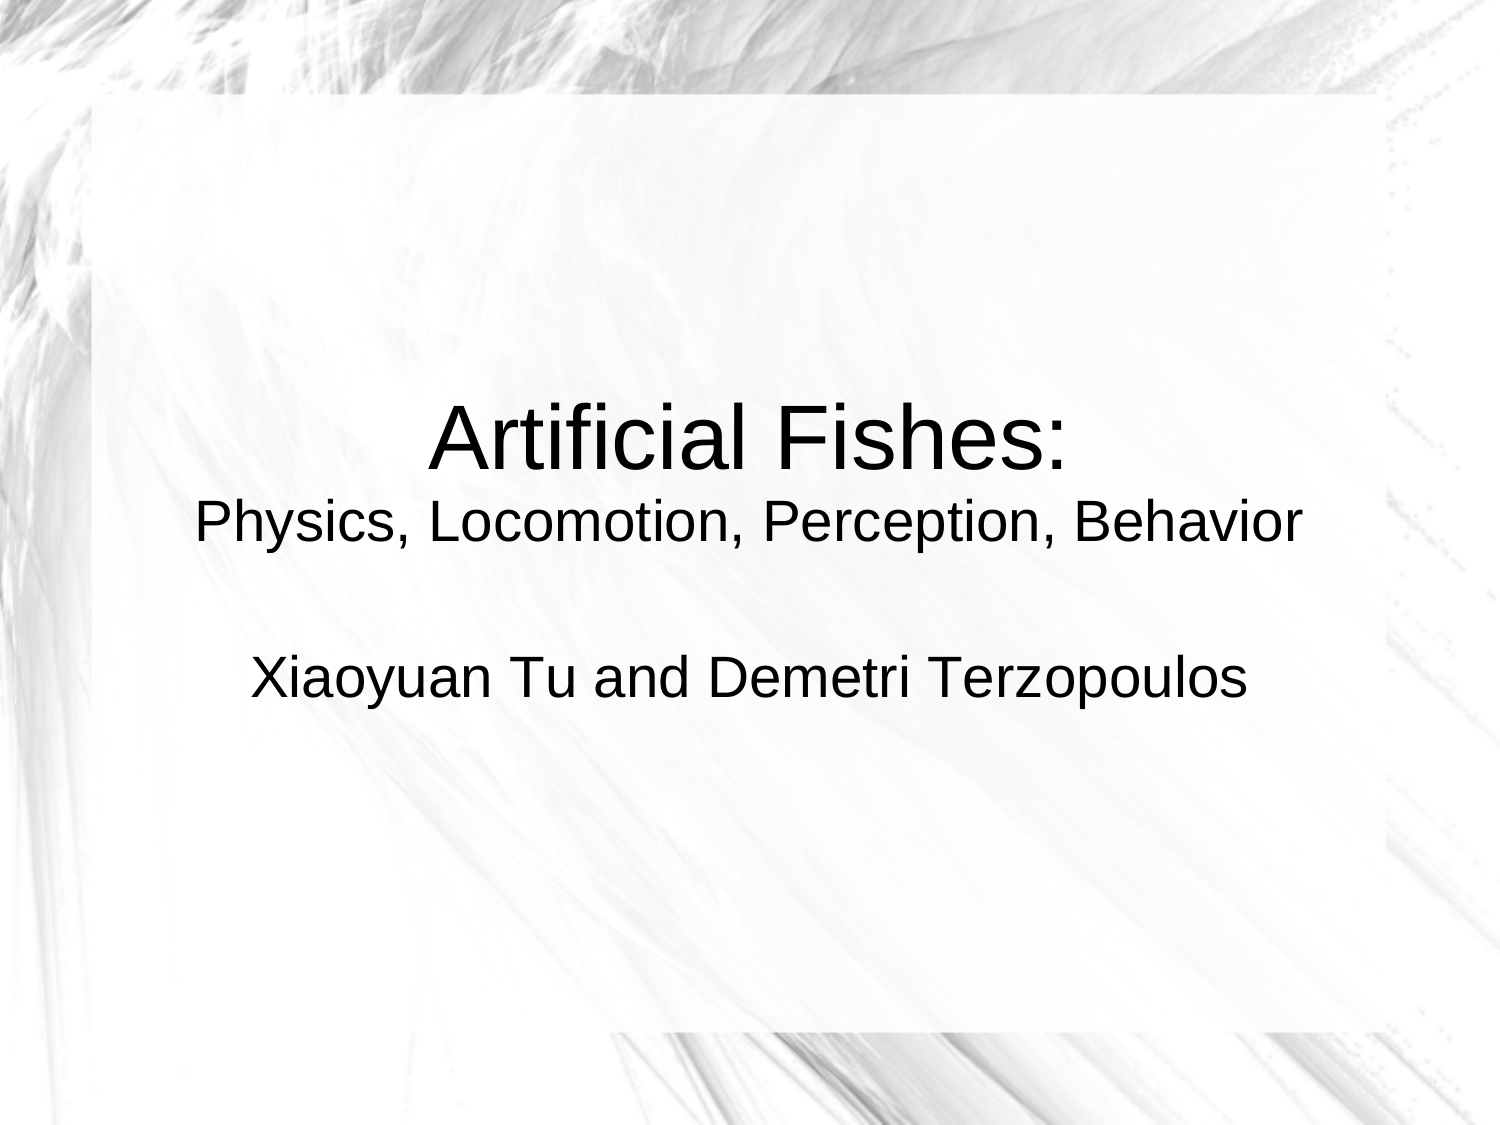

# Artificial Fishes: Physics, Locomotion, Perception, Behavior
Xiaoyuan Tu and Demetri Terzopoulos